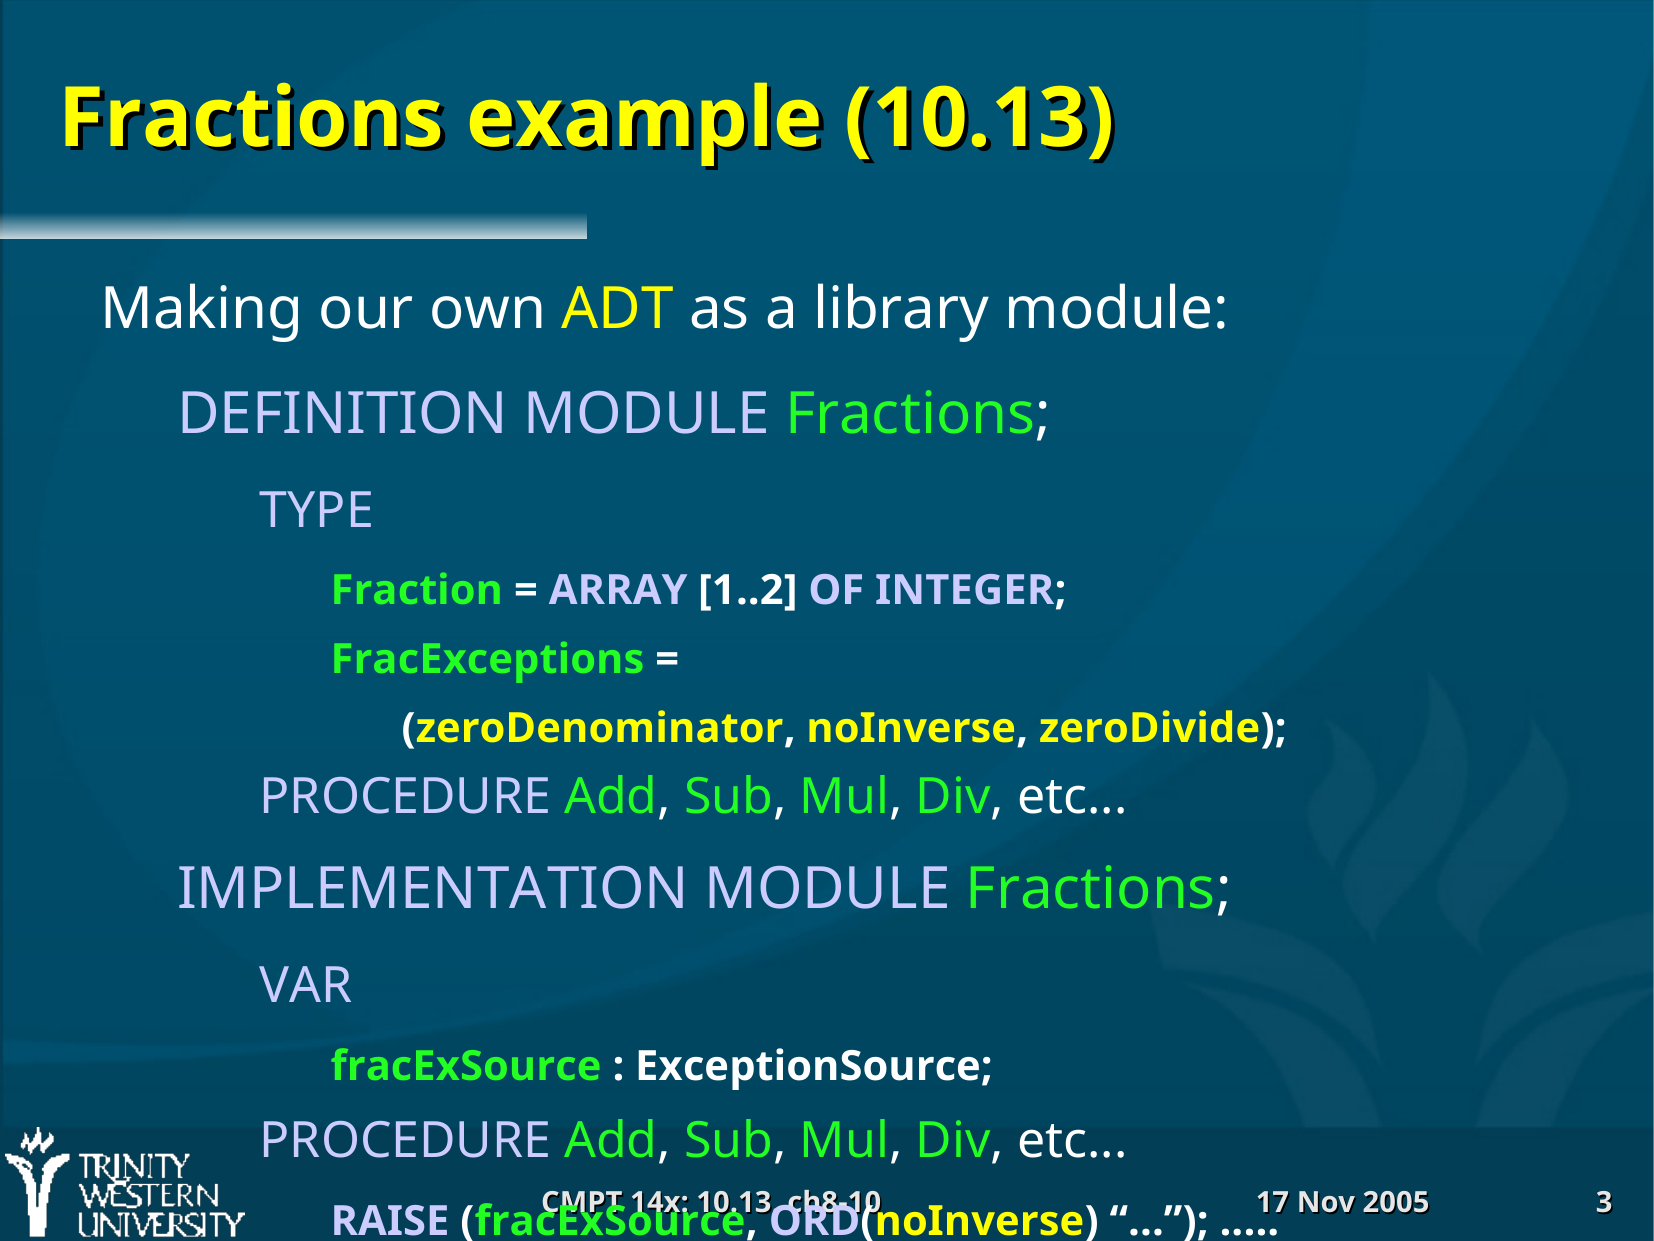

# Fractions example (10.13)
Making our own ADT as a library module:
DEFINITION MODULE Fractions;
TYPE
Fraction = ARRAY [1..2] OF INTEGER;
FracExceptions =
(zeroDenominator, noInverse, zeroDivide);
PROCEDURE Add, Sub, Mul, Div, etc...
IMPLEMENTATION MODULE Fractions;
VAR
fracExSource : ExceptionSource;
PROCEDURE Add, Sub, Mul, Div, etc...
RAISE (fracExSource, ORD(noInverse) “...”); .....
CMPT 14x: 10.13, ch8-10
17 Nov 2005
3